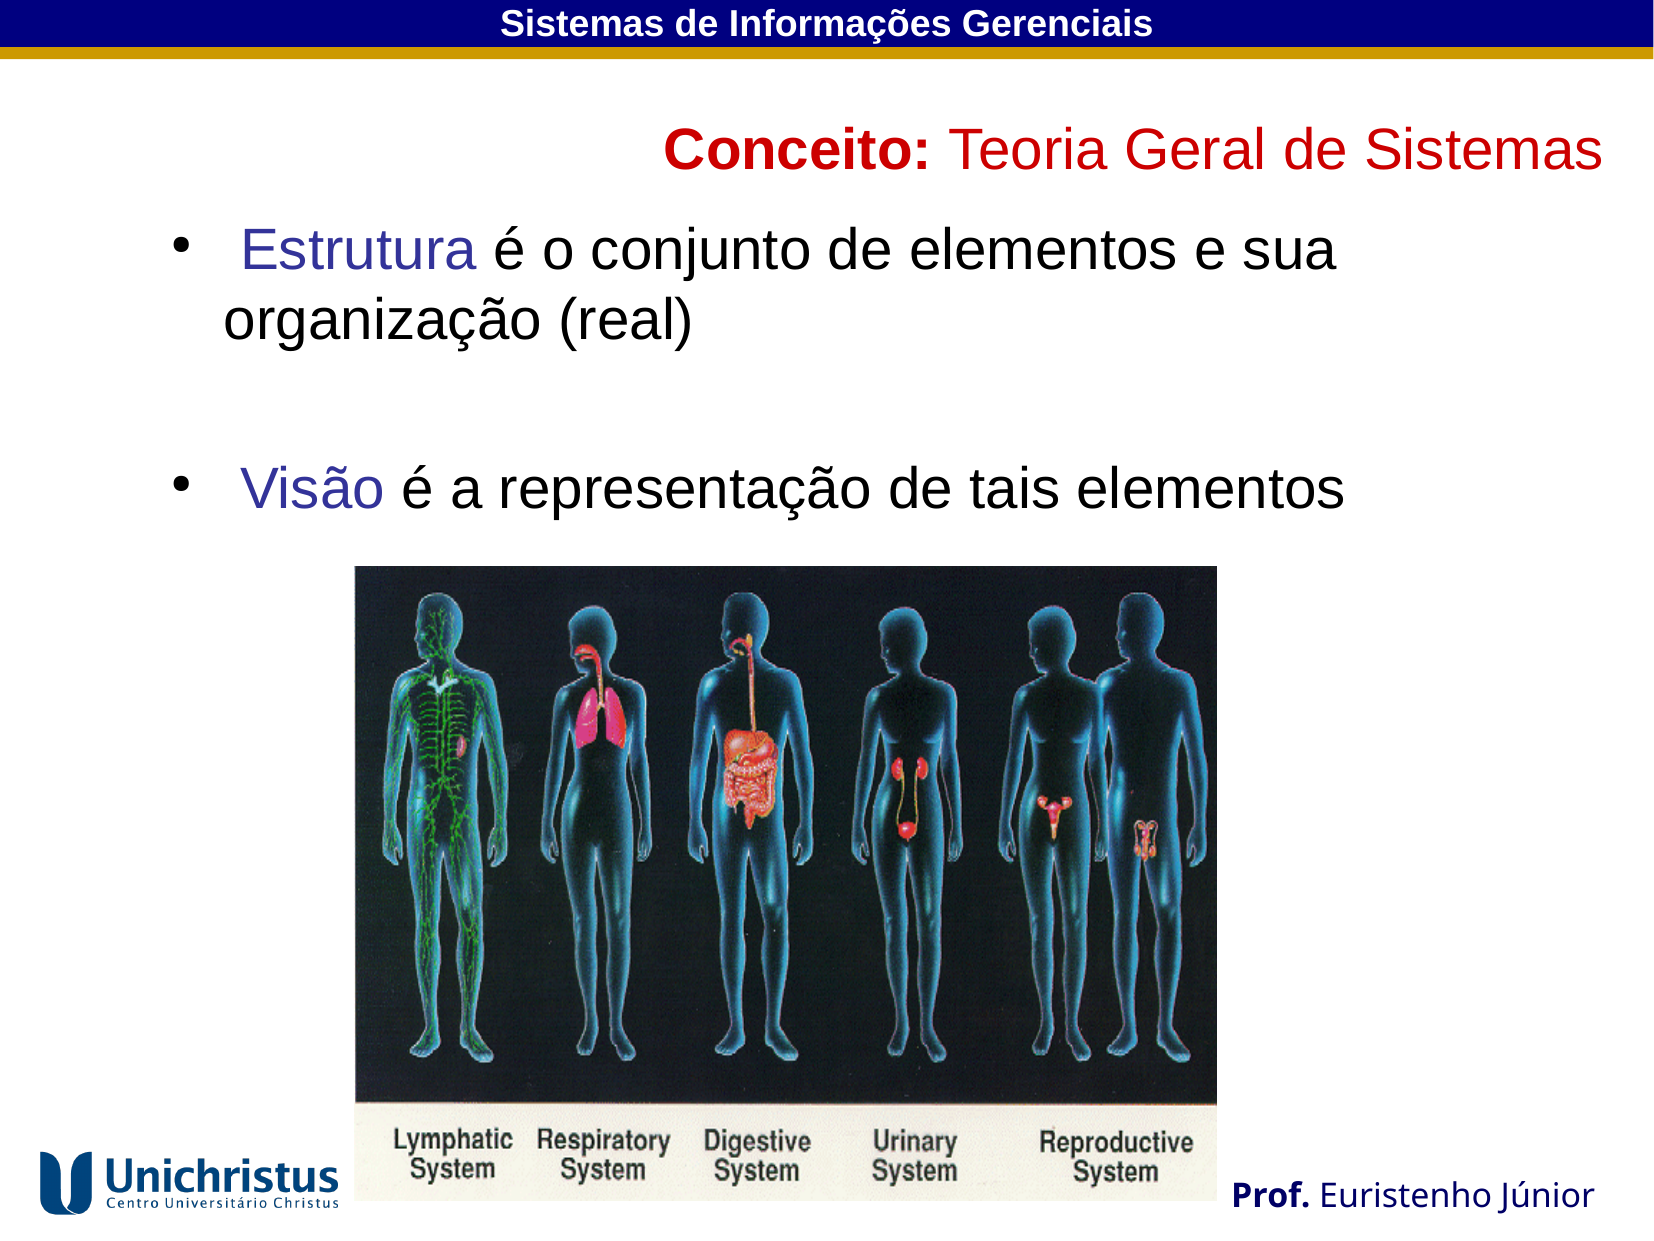

Sistemas de Informações Gerenciais
Conceito: Teoria Geral de Sistemas
 Estrutura é o conjunto de elementos e sua organização (real)
 Visão é a representação de tais elementos
Prof. Euristenho Júnior